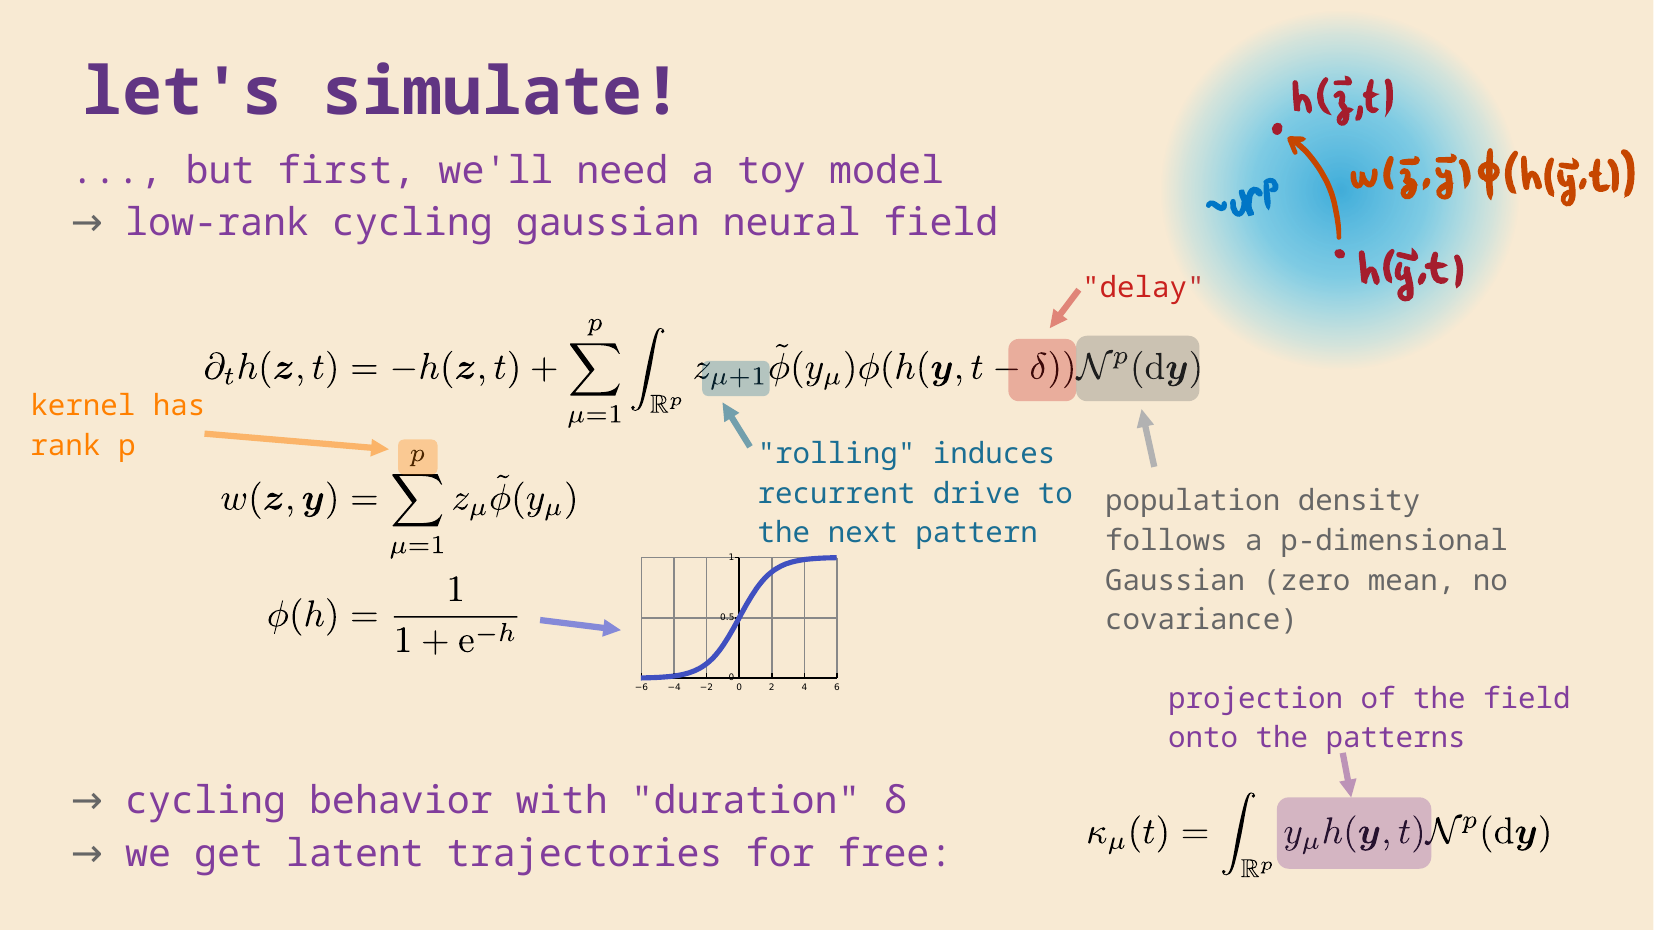

# let's simulate!
..., but first, we'll need a toy model
low-rank cycling gaussian neural field
cycling behavior with "duration" δ
we get latent trajectories for free:
"delay"
kernel has rank p
"rolling" induces recurrent drive to the next pattern
population density follows a p-dimensional Gaussian (zero mean, no covariance)
projection of the field onto the patterns